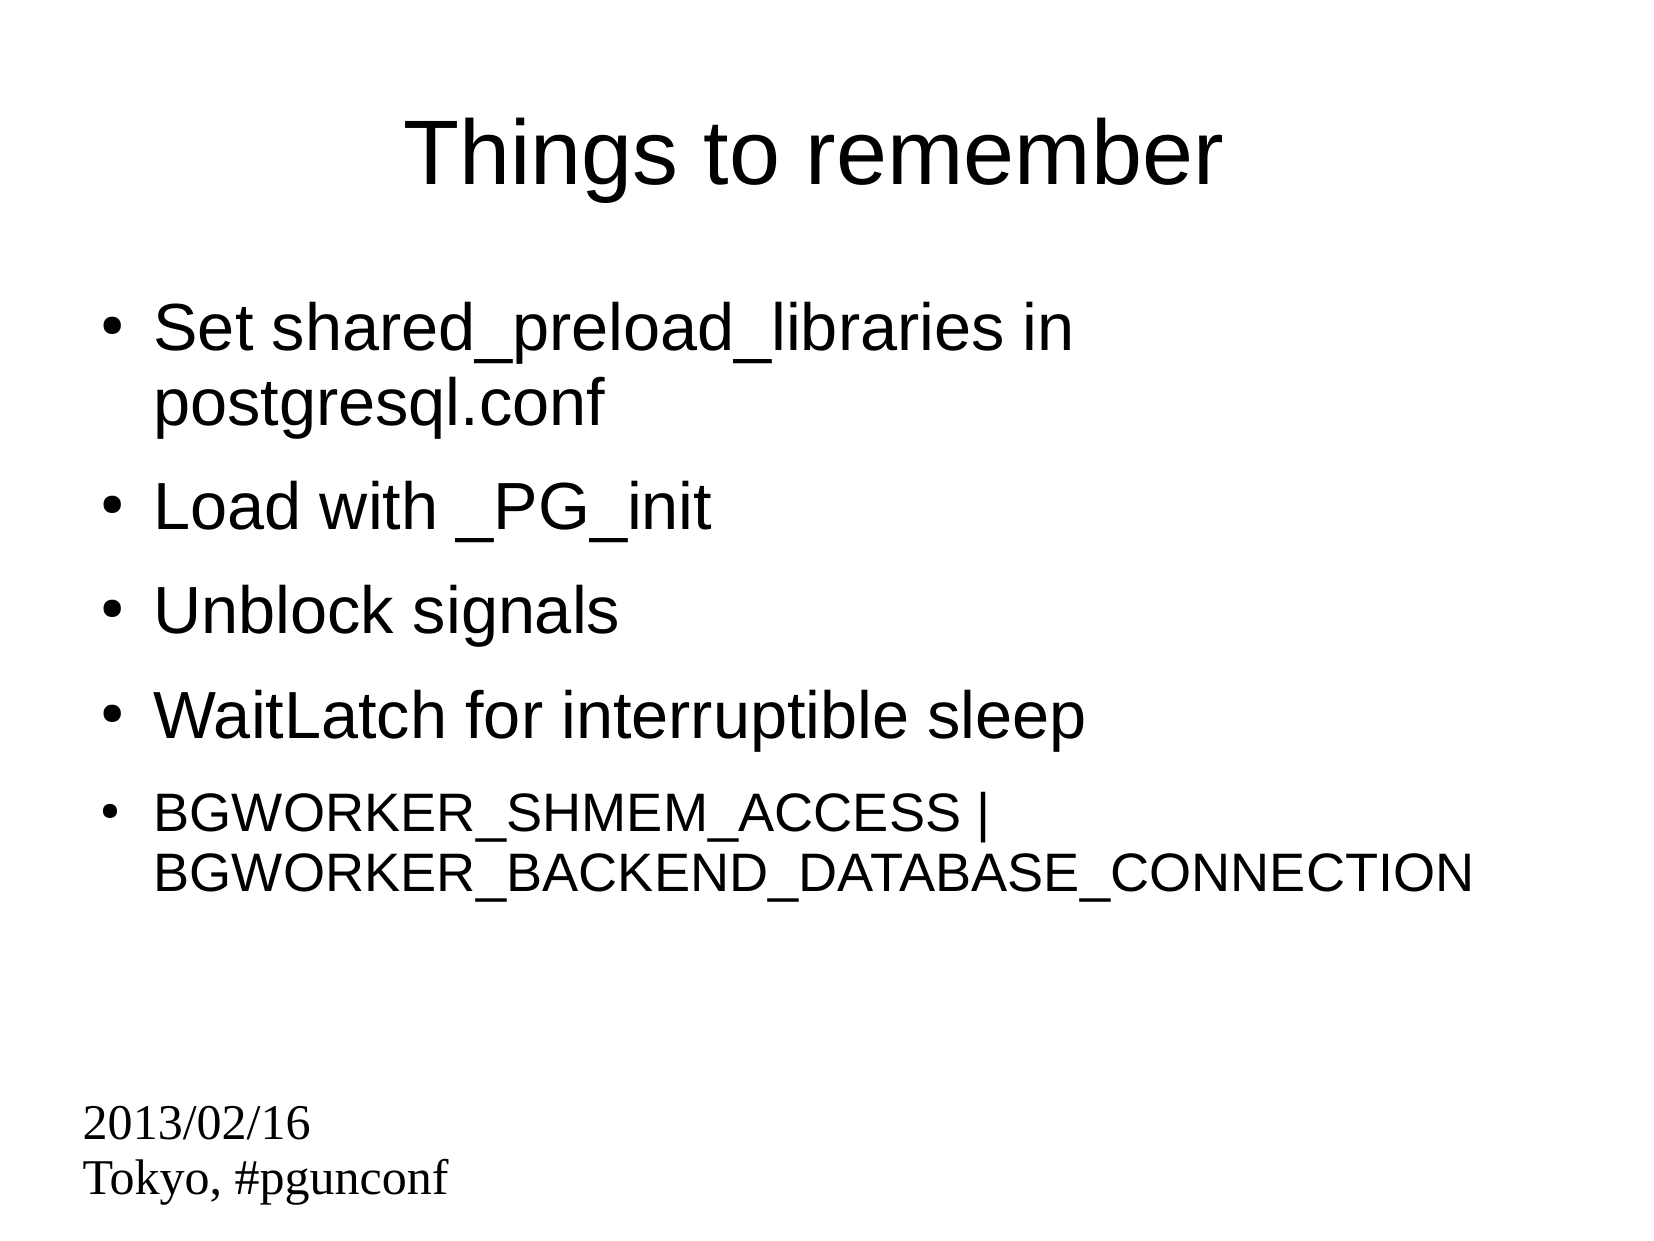

# Things to remember
Set shared_preload_libraries in postgresql.conf
Load with _PG_init
Unblock signals
WaitLatch for interruptible sleep
BGWORKER_SHMEM_ACCESS |
BGWORKER_BACKEND_DATABASE_CONNECTION